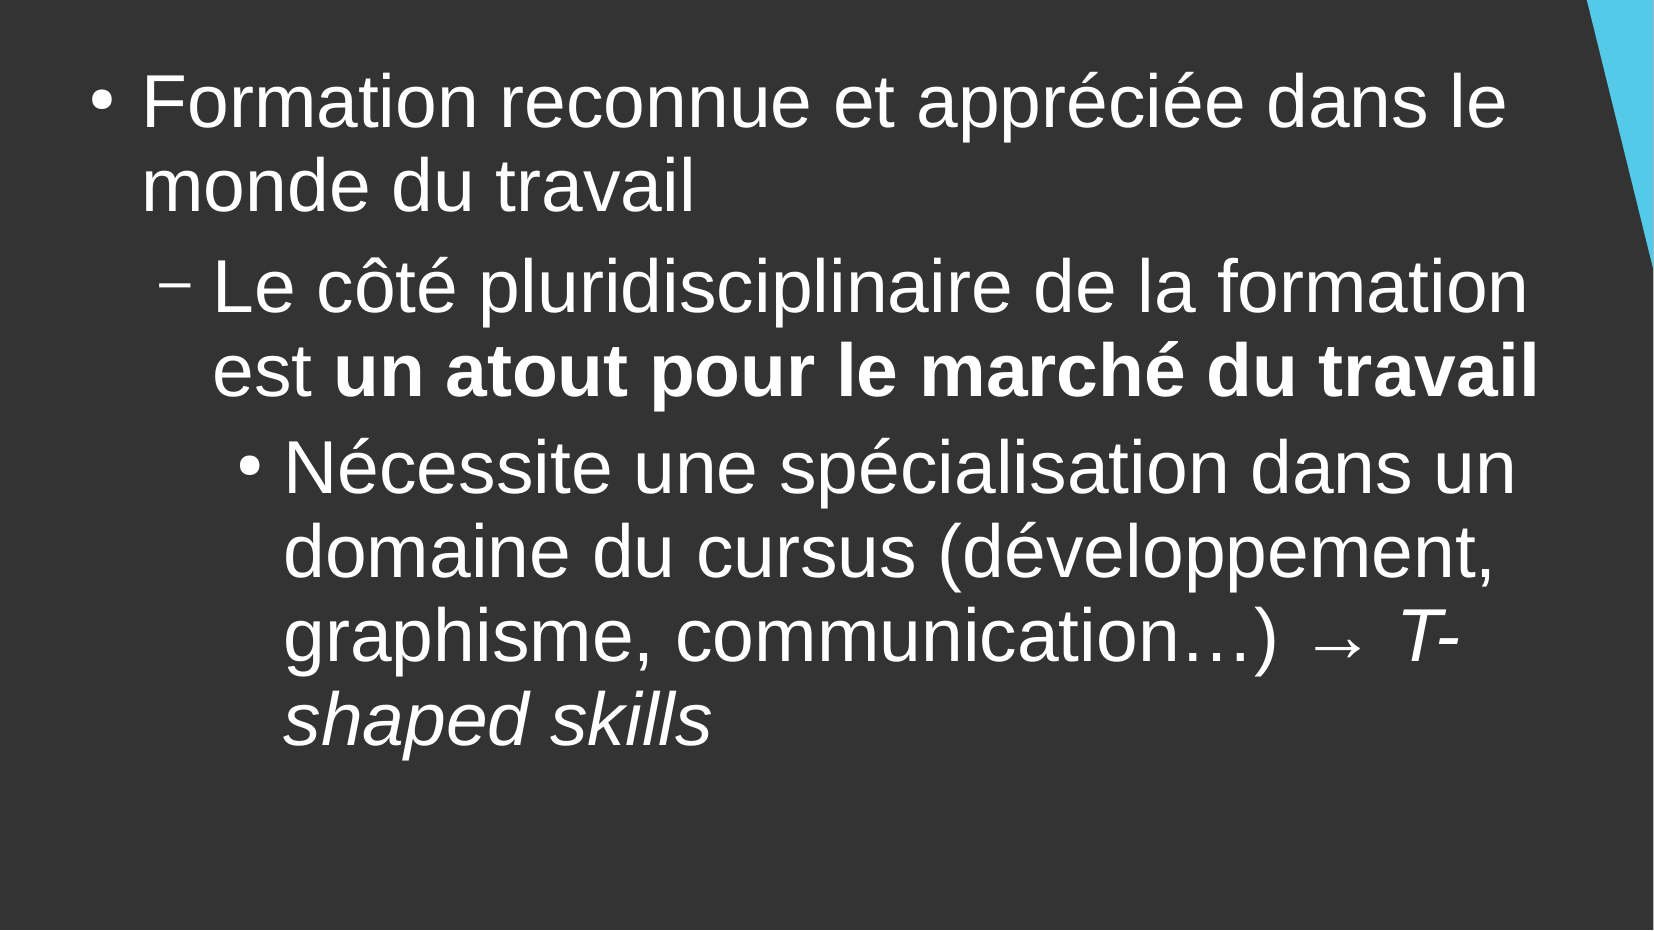

# Formation reconnue et appréciée dans le monde du travail
Le côté pluridisciplinaire de la formation est un atout pour le marché du travail
Nécessite une spécialisation dans un domaine du cursus (développement, graphisme, communication…) → T-shaped skills